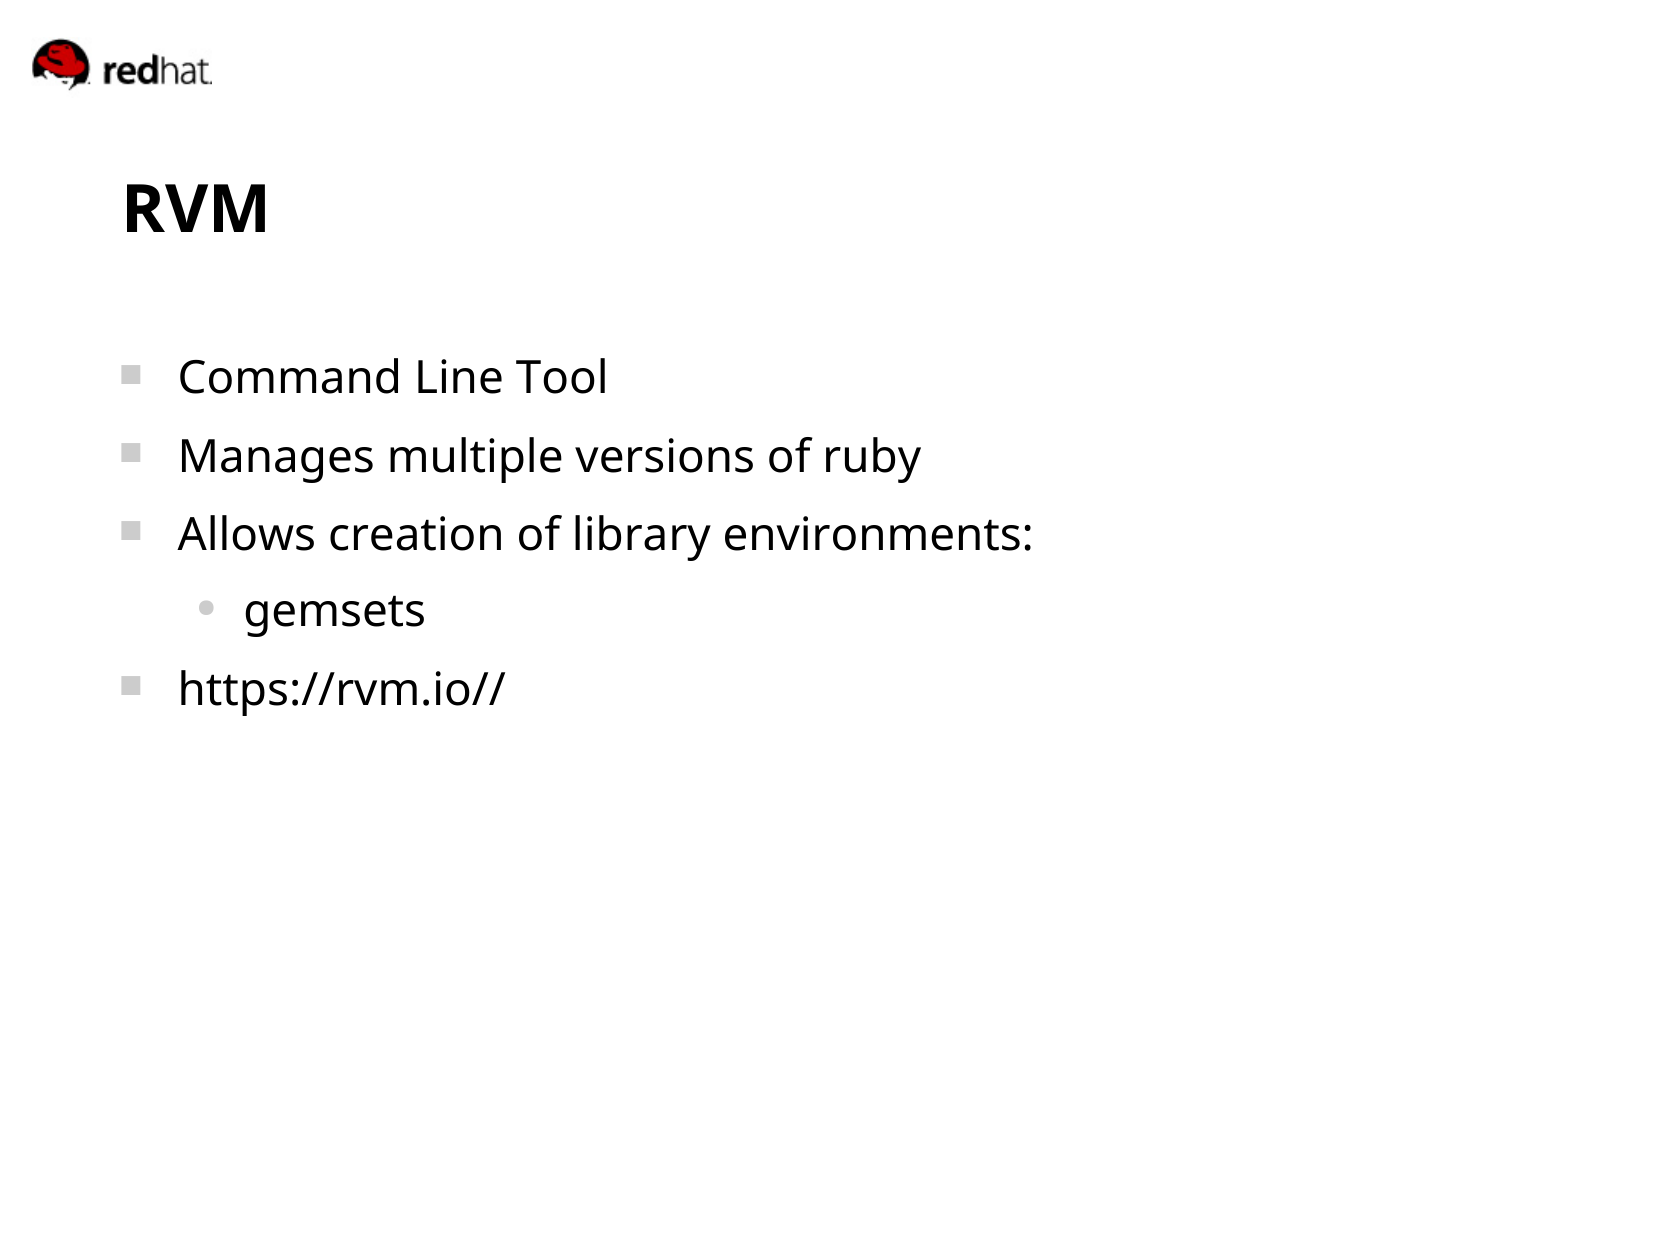

# RVM
Command Line Tool
Manages multiple versions of ruby
Allows creation of library environments:
gemsets
https://rvm.io//